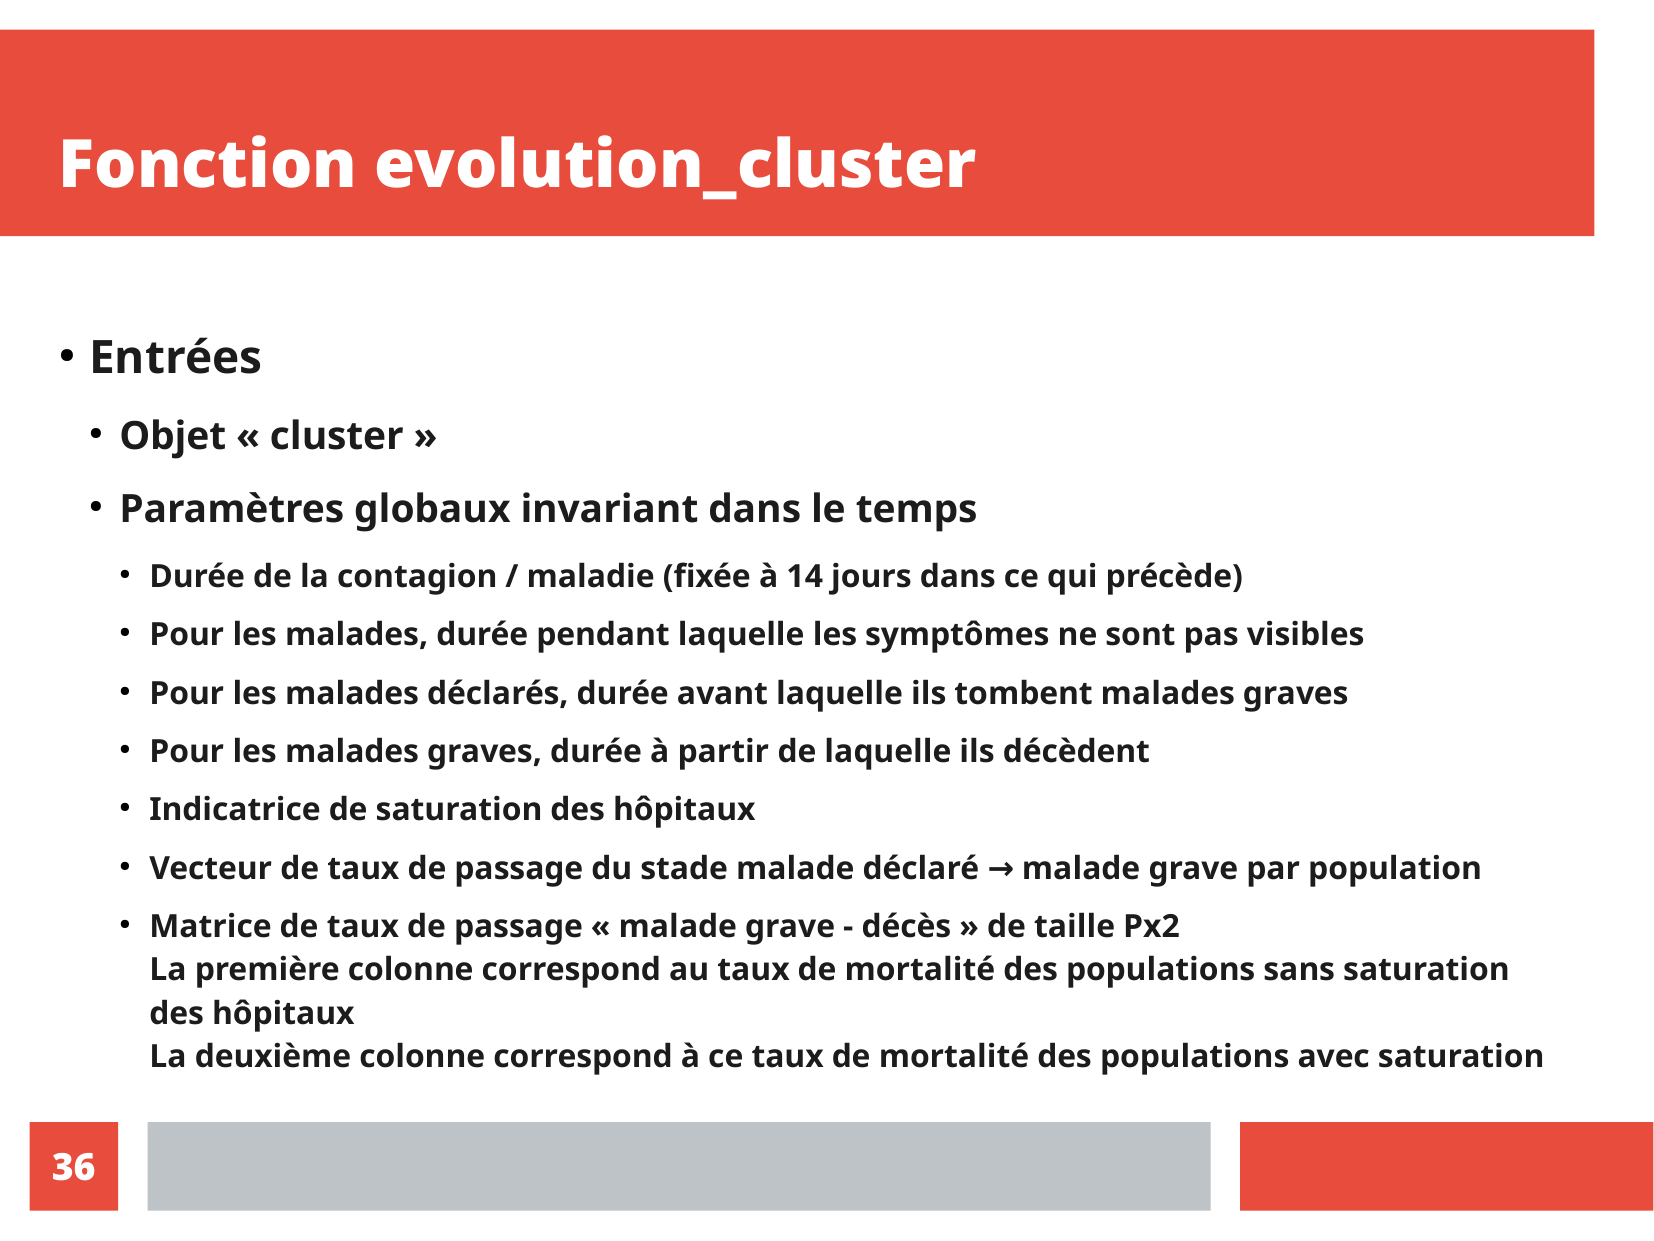

# Fonction evolution_cluster
Entrées
Objet « cluster »
Paramètres globaux invariant dans le temps
Durée de la contagion / maladie (fixée à 14 jours dans ce qui précède)
Pour les malades, durée pendant laquelle les symptômes ne sont pas visibles
Pour les malades déclarés, durée avant laquelle ils tombent malades graves
Pour les malades graves, durée à partir de laquelle ils décèdent
Indicatrice de saturation des hôpitaux
Vecteur de taux de passage du stade malade déclaré → malade grave par population
Matrice de taux de passage « malade grave - décès » de taille Px2
La première colonne correspond au taux de mortalité des populations sans saturation des hôpitaux
La deuxième colonne correspond à ce taux de mortalité des populations avec saturation
36